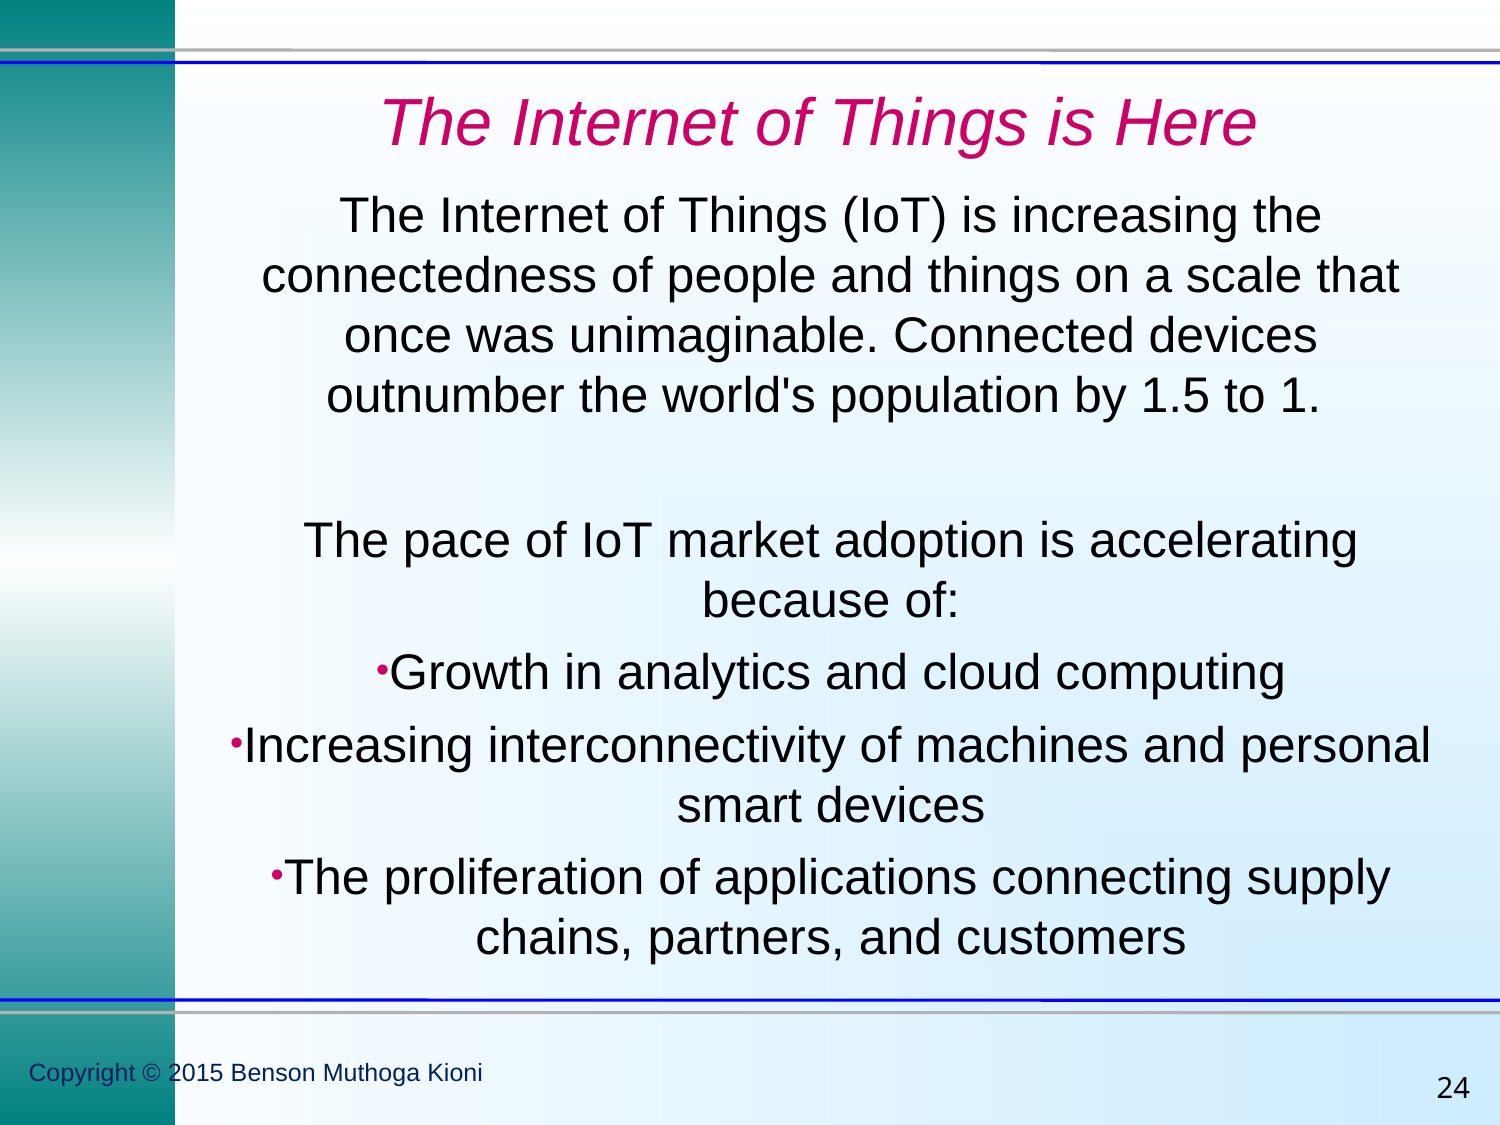

The Internet of Things is Here
The Internet of Things (IoT) is increasing the connectedness of people and things on a scale that once was unimaginable. Connected devices outnumber the world's population by 1.5 to 1.
The pace of IoT market adoption is accelerating because of:
Growth in analytics and cloud computing
Increasing interconnectivity of machines and personal smart devices
The proliferation of applications connecting supply chains, partners, and customers